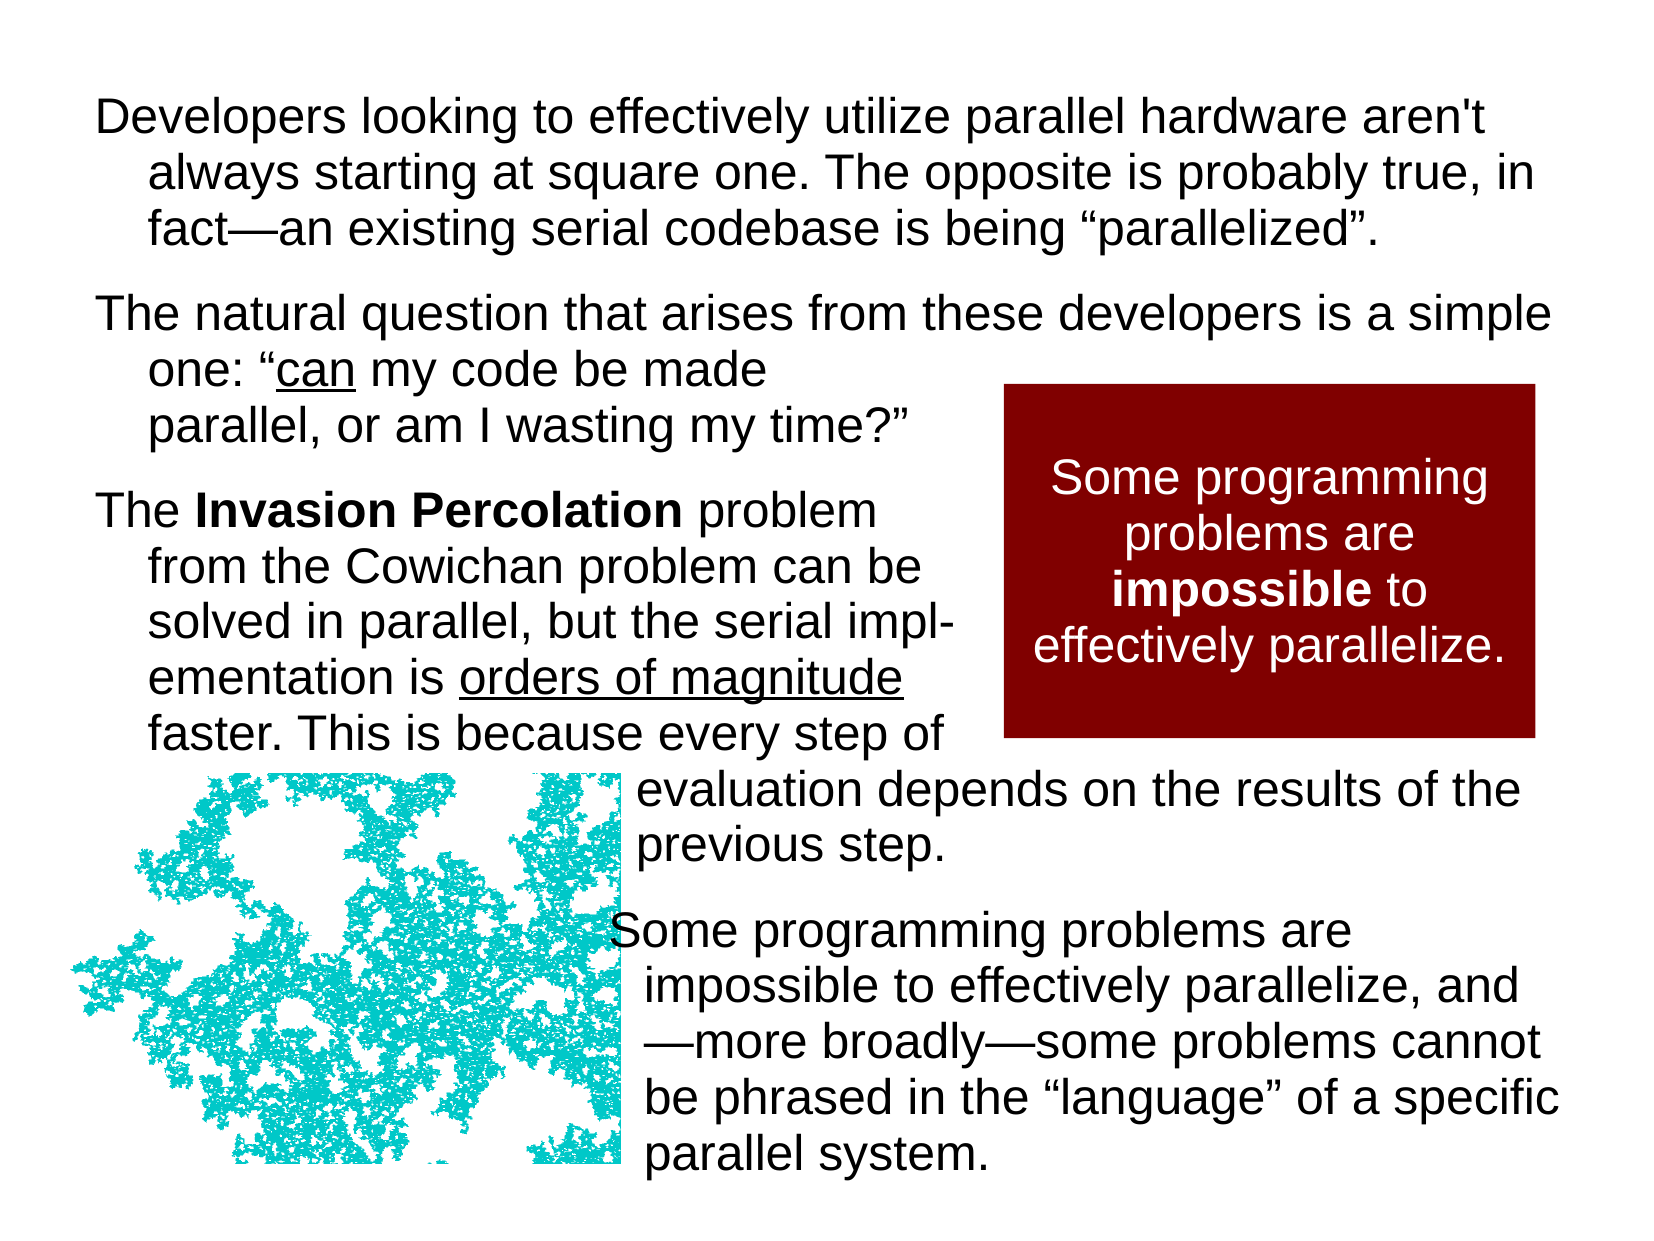

Developers looking to effectively utilize parallel hardware aren't always starting at square one. The opposite is probably true, in fact—an existing serial codebase is being “parallelized”.
The natural question that arises from these developers is a simple one: “can my code be made
parallel, or am I wasting my time?”
The Invasion Percolation problem
from the Cowichan problem can be
solved in parallel, but the serial impl-
ementation is orders of magnitude
faster. This is because every step of
 evaluation depends on the results of the previous step.
Some programming problems are impossible to effectively parallelize, and—more broadly—some problems cannot be phrased in the “language” of a specific parallel system.
# Some programming problems are impossible to effectively parallelize.